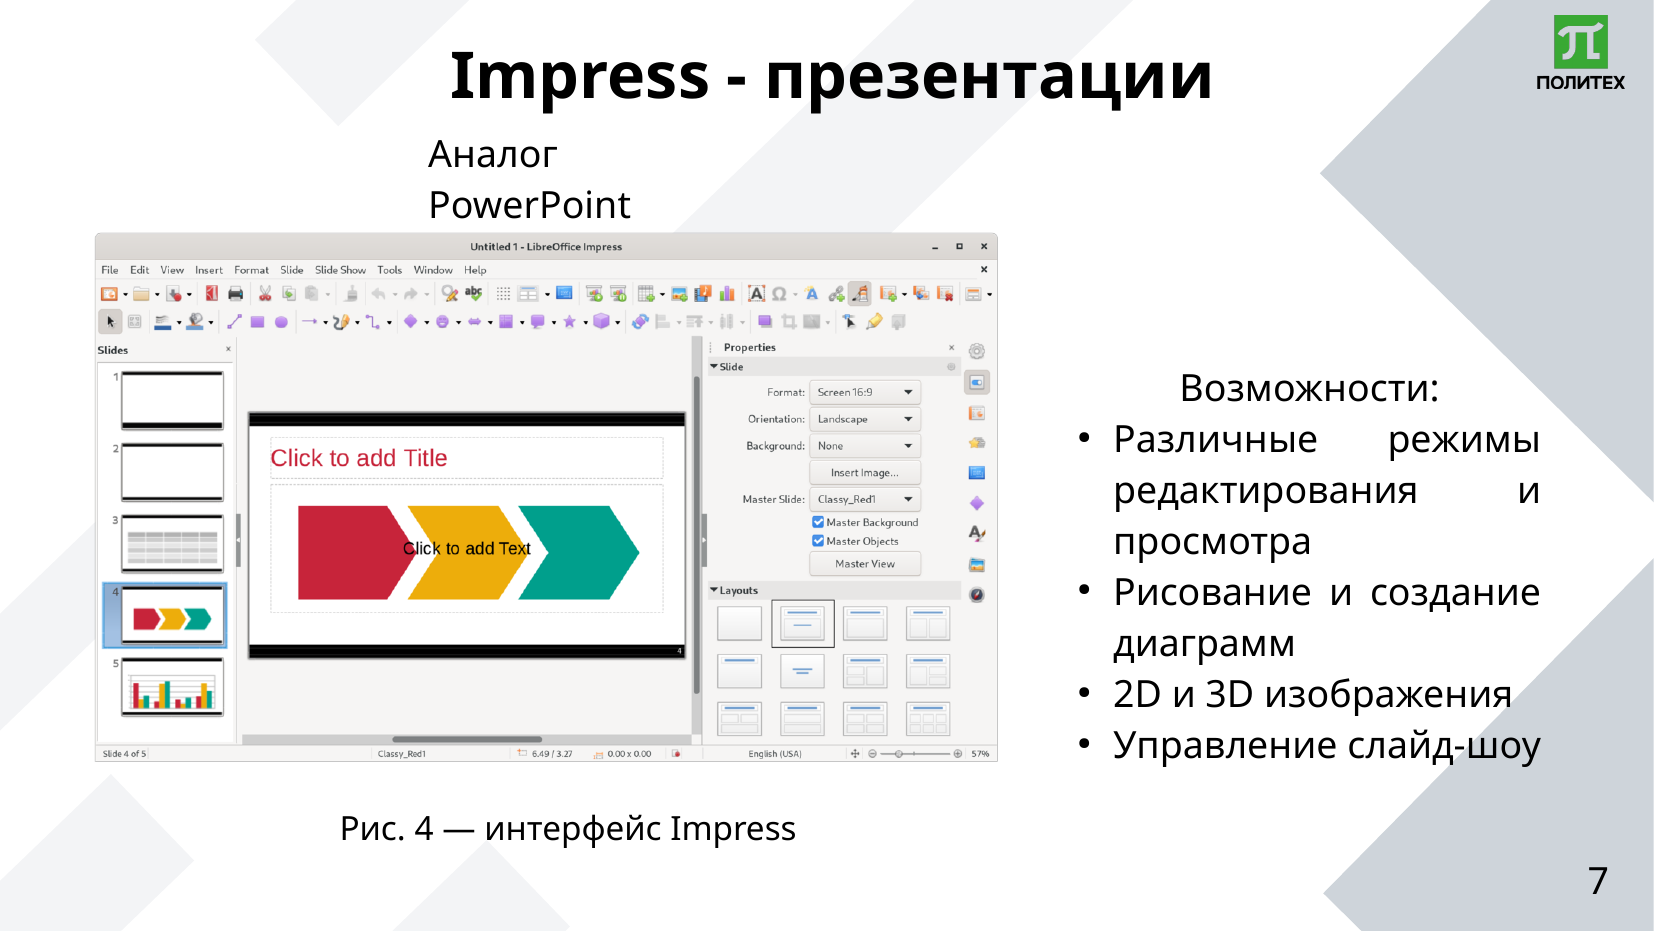

# Impress - презентации
Аналог PowerPoint
Возможности:
Различные режимы редактирования и просмотра
Рисование и создание диаграмм
2D и 3D изображения
Управление слайд-шоу
Рис. 4 — интерфейс Impress